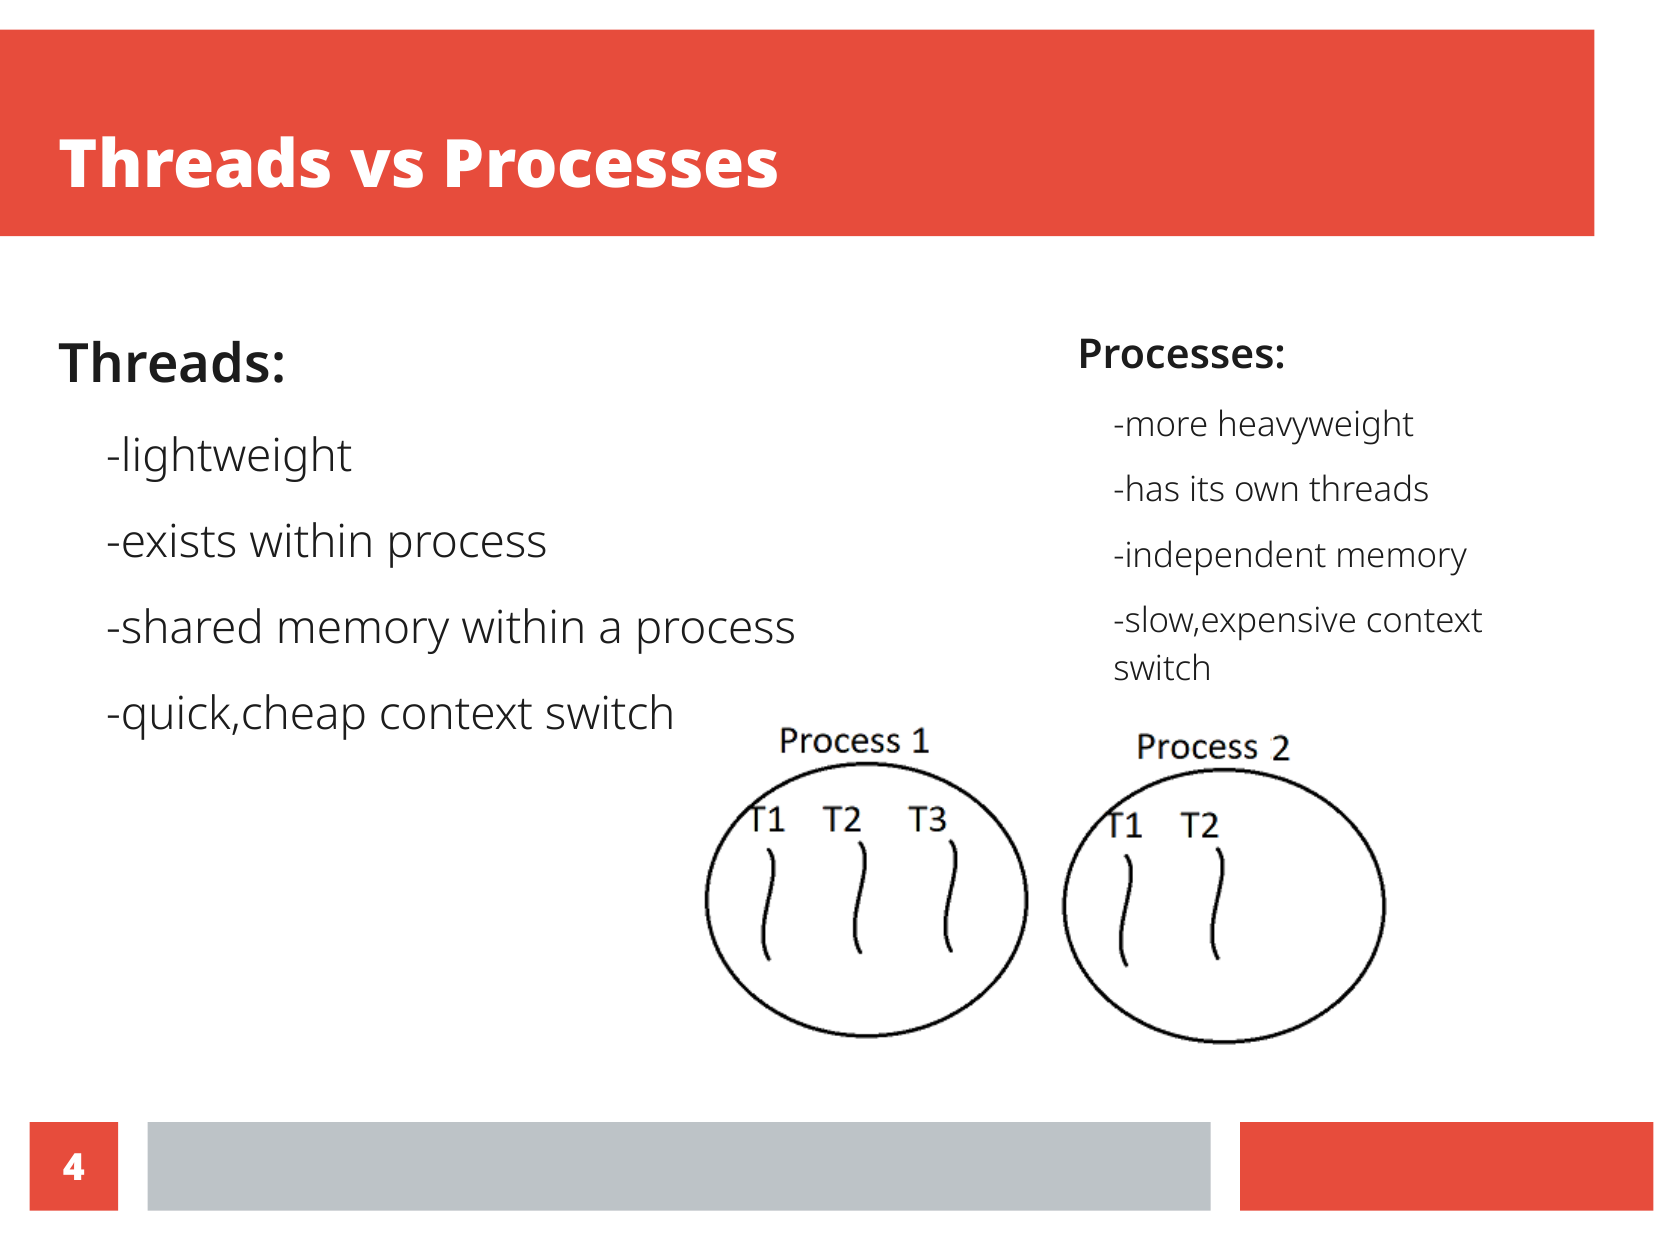

# Threads vs Processes
Threads:
-lightweight
-exists within process
-shared memory within a process
-quick,cheap context switch
Processes:
-more heavyweight
-has its own threads
-independent memory
-slow,expensive context switch
4